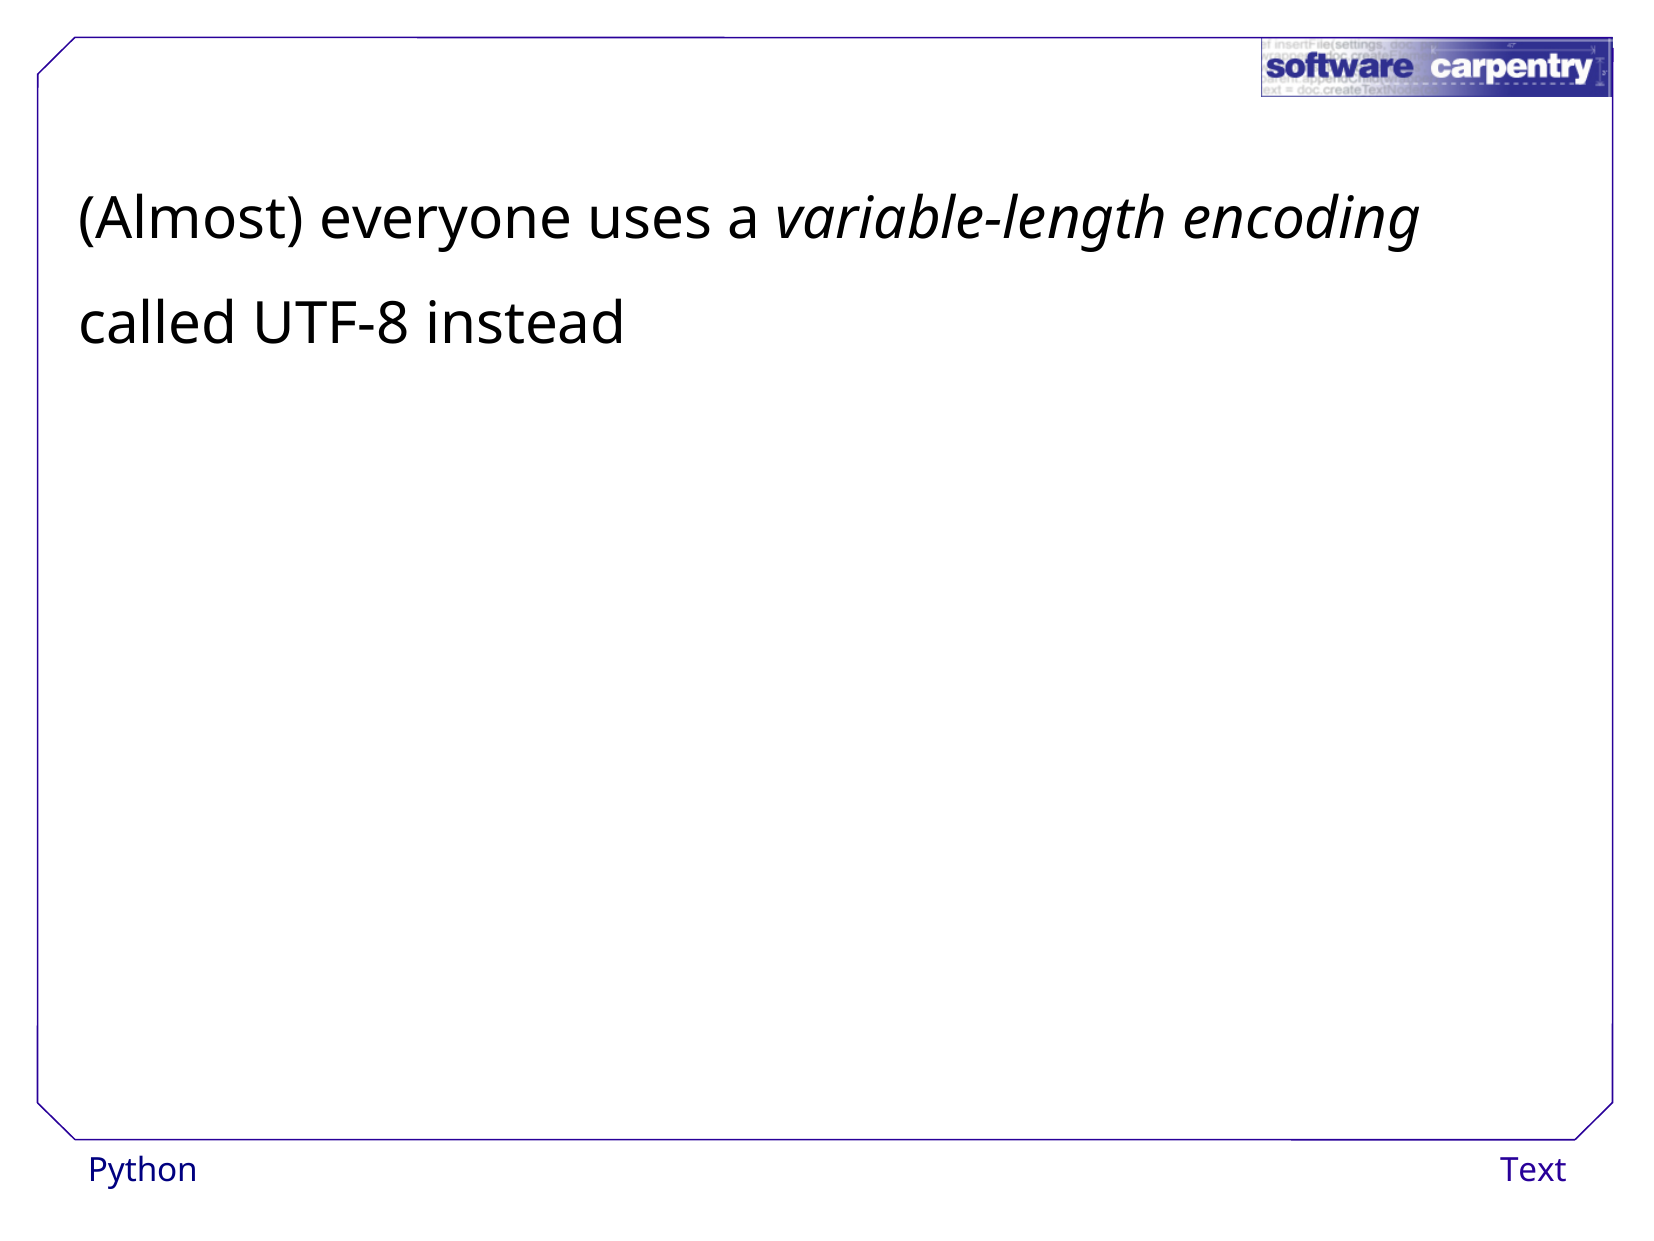

(Almost) everyone uses a variable-length encoding
called UTF-8 instead